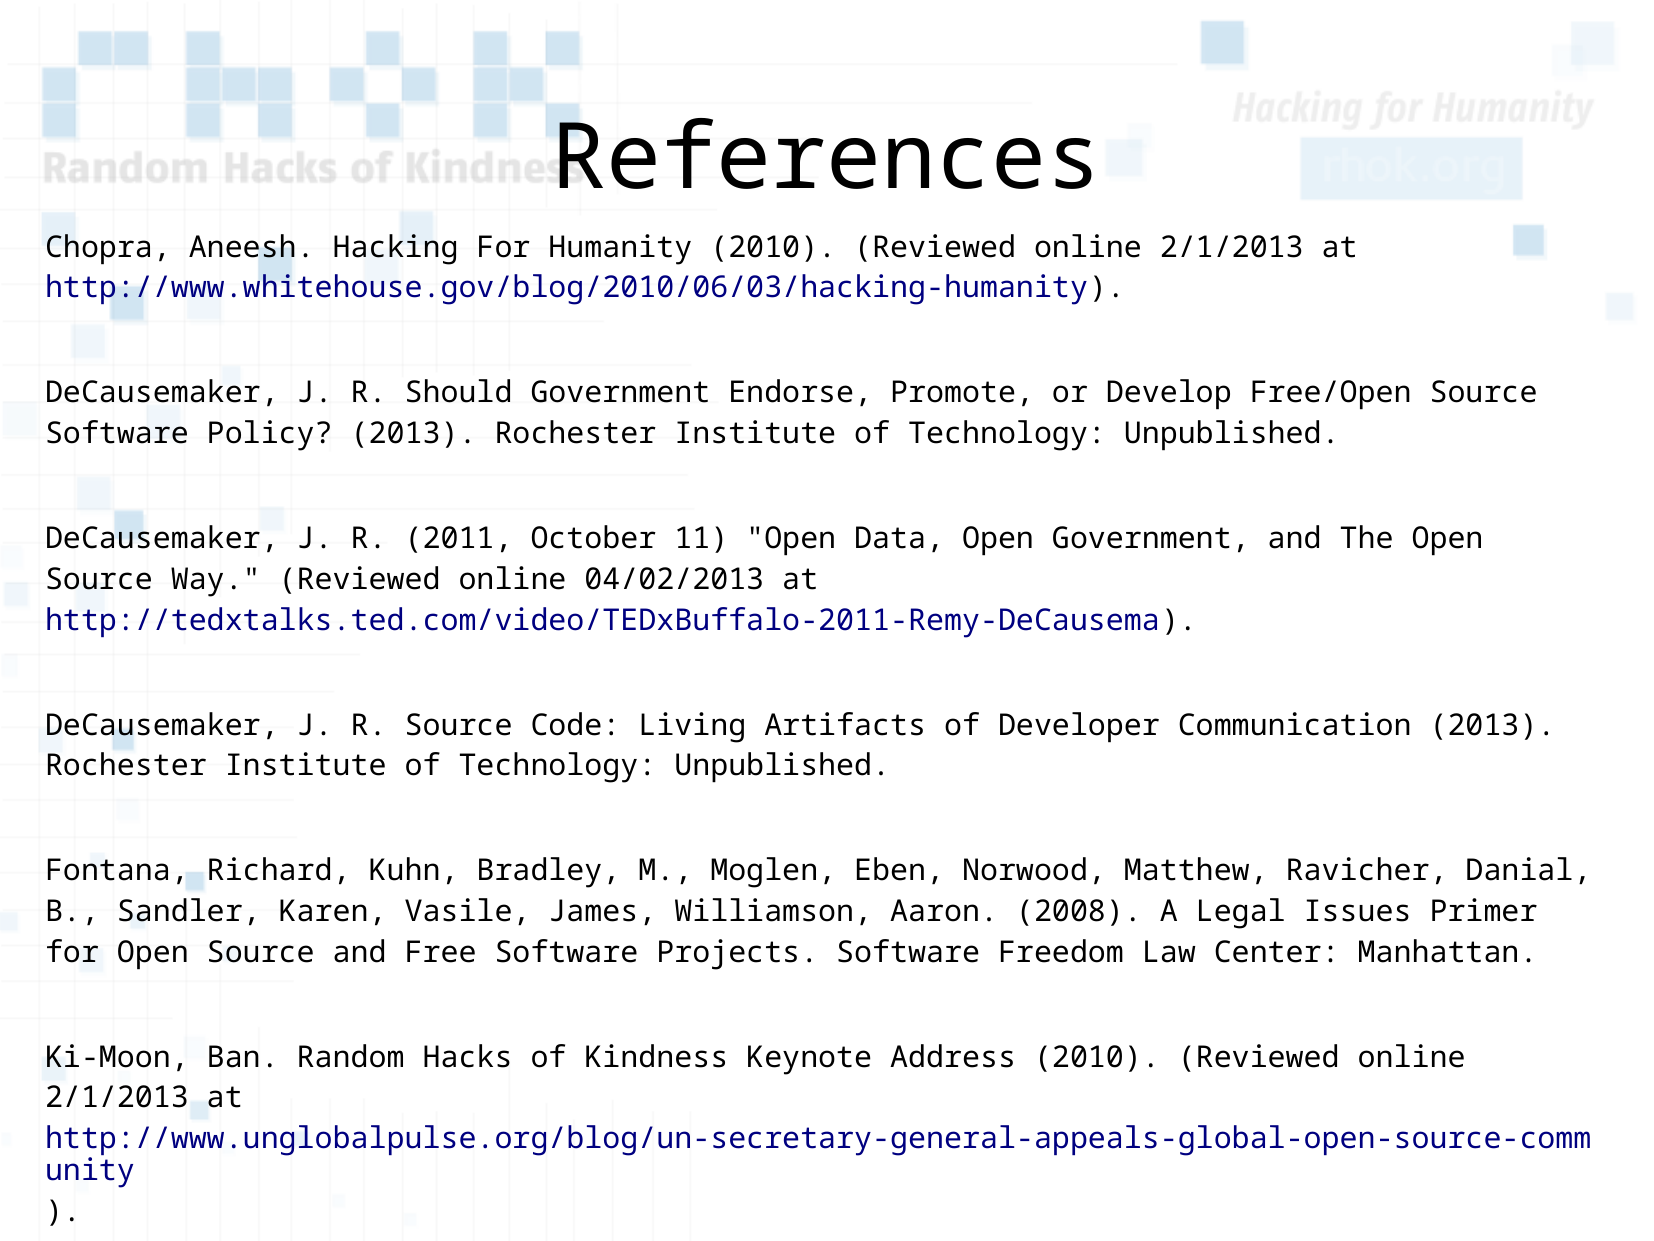

# References
Chopra, Aneesh. Hacking For Humanity (2010). (Reviewed online 2/1/2013 at http://www.whitehouse.gov/blog/2010/06/03/hacking-humanity).
DeCausemaker, J. R. Should Government Endorse, Promote, or Develop Free/Open Source Software Policy? (2013). Rochester Institute of Technology: Unpublished.
DeCausemaker, J. R. (2011, October 11) "Open Data, Open Government, and The Open Source Way." (Reviewed online 04/02/2013 at http://tedxtalks.ted.com/video/TEDxBuffalo-2011-Remy-DeCausema).
DeCausemaker, J. R. Source Code: Living Artifacts of Developer Communication (2013). Rochester Institute of Technology: Unpublished.
Fontana, Richard, Kuhn, Bradley, M., Moglen, Eben, Norwood, Matthew, Ravicher, Danial, B., Sandler, Karen, Vasile, James, Williamson, Aaron. (2008). A Legal Issues Primer for Open Source and Free Software Projects. Software Freedom Law Center: Manhattan.
Ki-Moon, Ban. Random Hacks of Kindness Keynote Address (2010). (Reviewed online 2/1/2013 at http://www.unglobalpulse.org/blog/un-secretary-general-appeals-global-open-source-community).